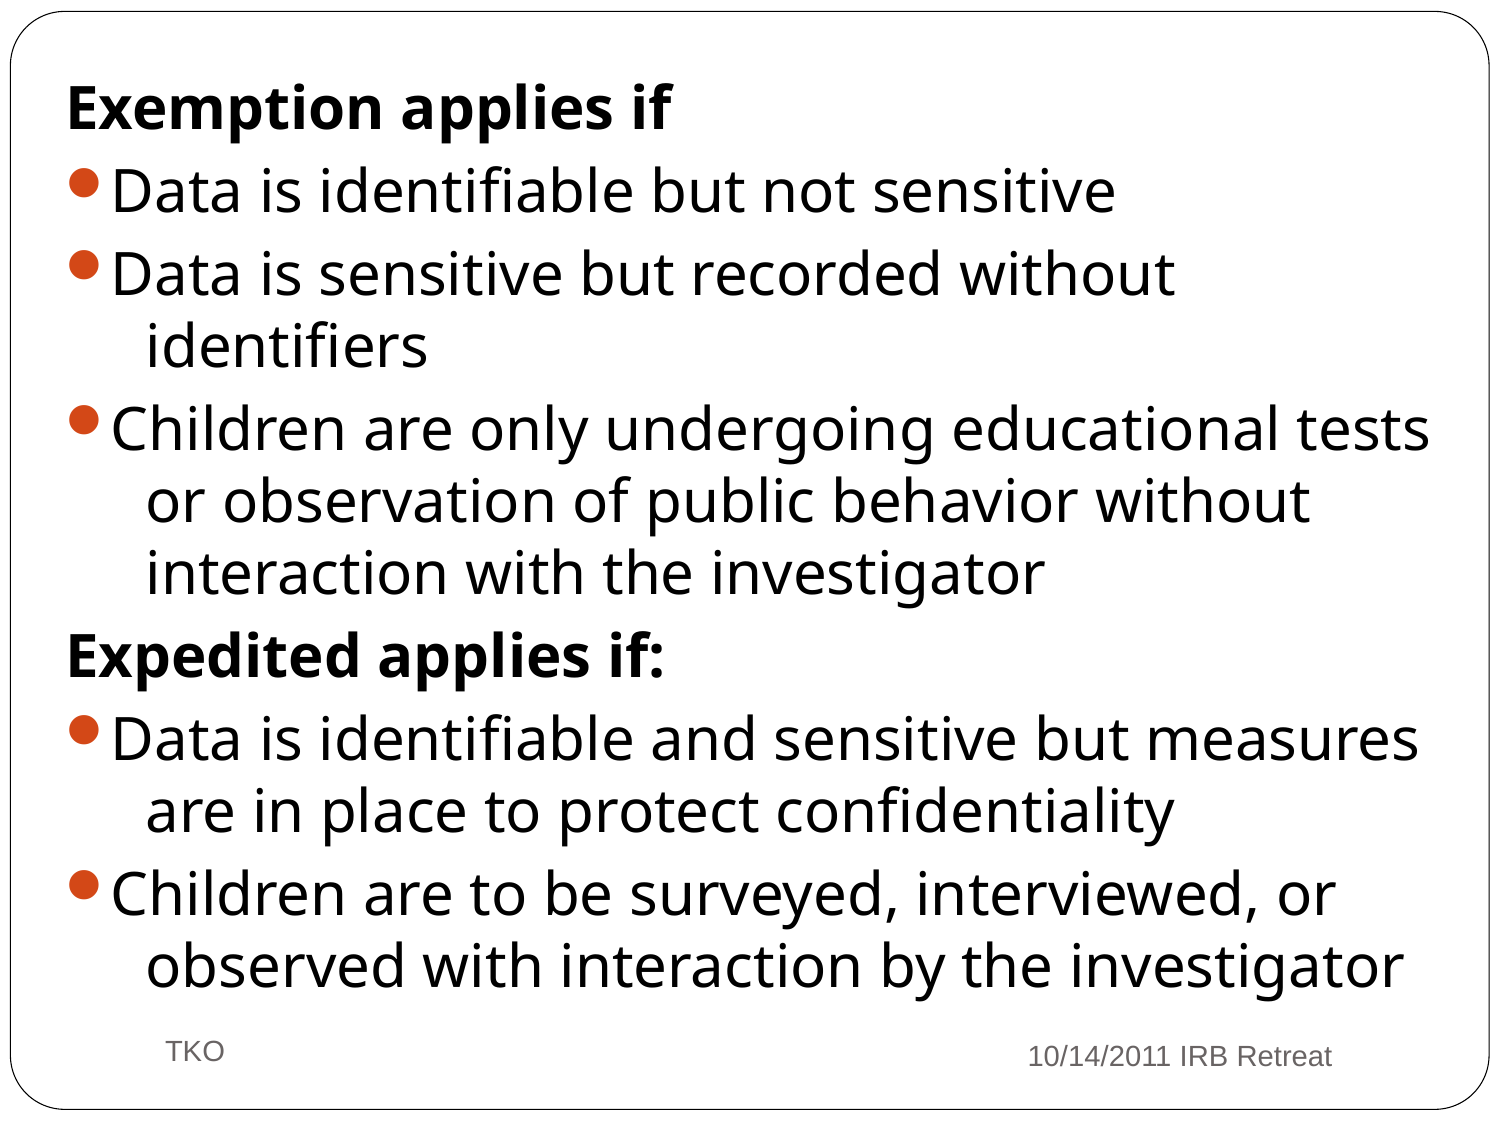

# Exemption applies if
Data is identifiable but not sensitive
Data is sensitive but recorded without identifiers
Children are only undergoing educational tests or observation of public behavior without interaction with the investigator
Expedited applies if:
Data is identifiable and sensitive but measures are in place to protect confidentiality
Children are to be surveyed, interviewed, or observed with interaction by the investigator
TKO
10/14/2011 IRB Retreat